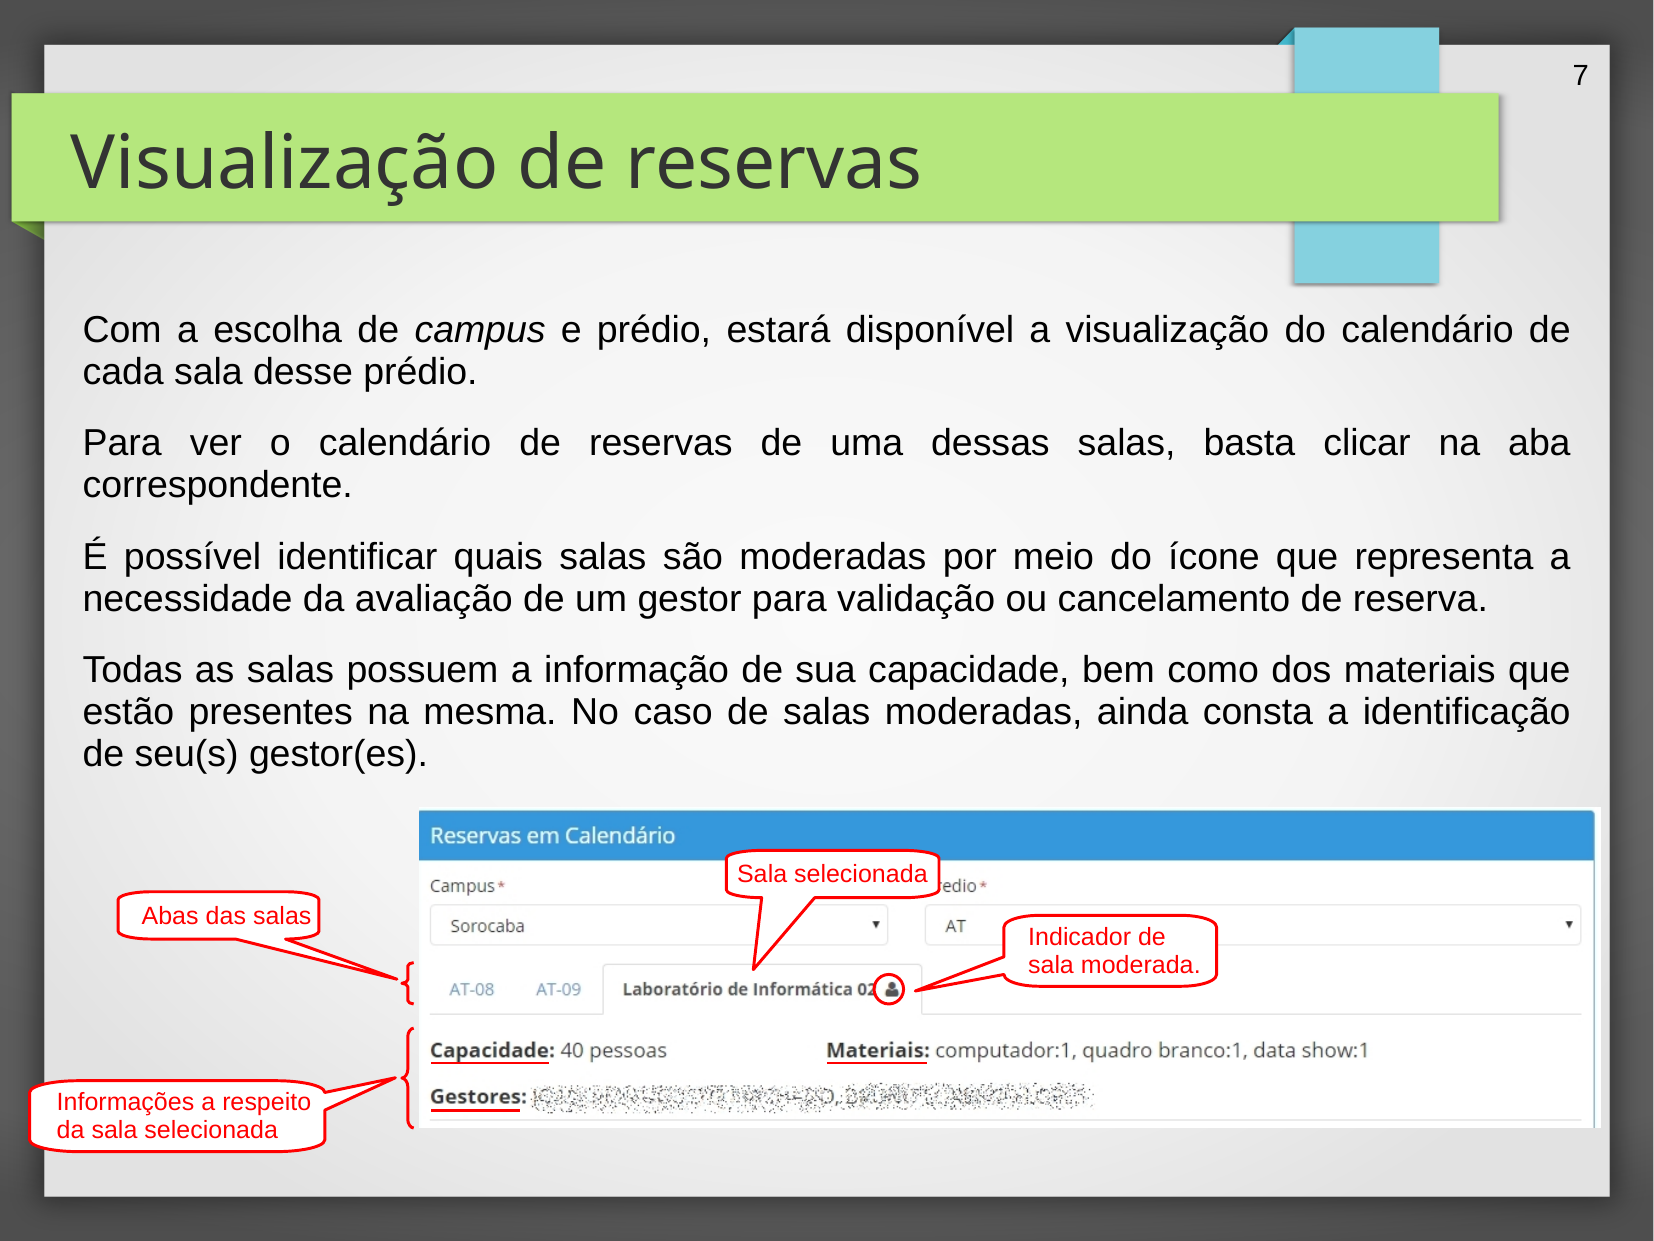

7
Visualização de reservas
# Com a escolha de campus e prédio, estará disponível a visualização do calendário de cada sala desse prédio.
Para ver o calendário de reservas de uma dessas salas, basta clicar na aba correspondente.
É possível identificar quais salas são moderadas por meio do ícone que representa a necessidade da avaliação de um gestor para validação ou cancelamento de reserva.
Todas as salas possuem a informação de sua capacidade, bem como dos materiais que estão presentes na mesma. No caso de salas moderadas, ainda consta a identificação de seu(s) gestor(es).
Sala selecionada
Abas das salas
Indicador de
sala moderada.
Informações a respeito
da sala selecionada